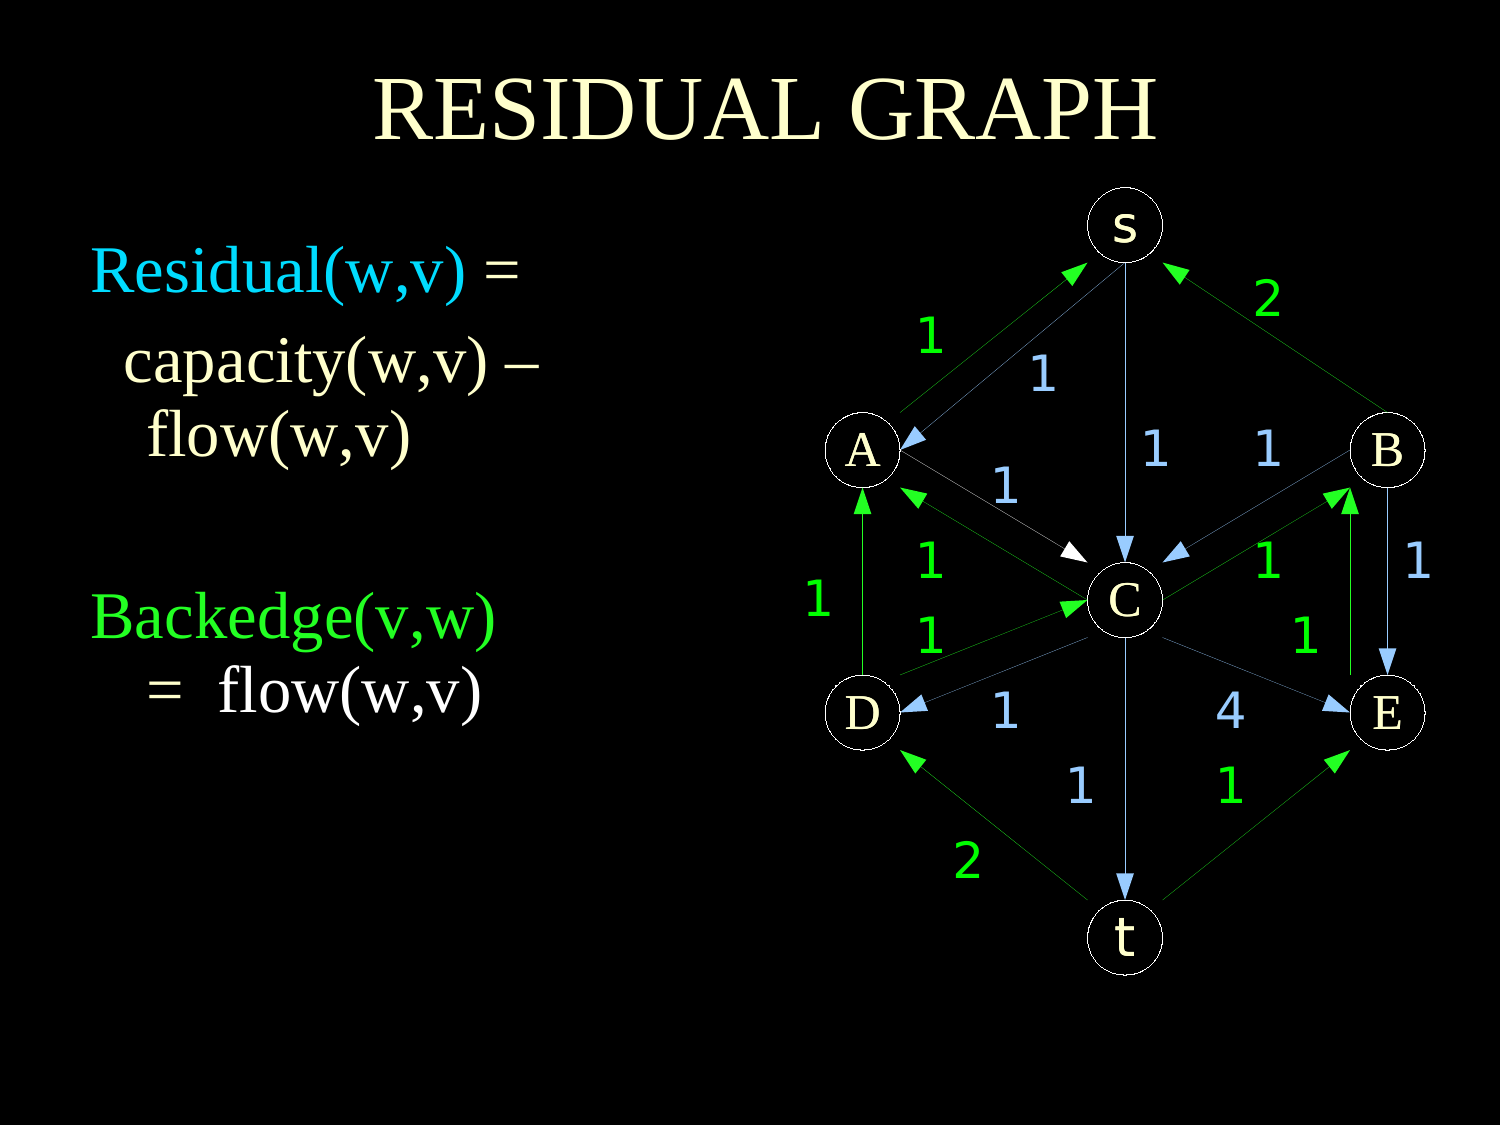

# RESIDUAL GRAPH
s
s
Residual(w,v) =
 capacity(w,v) – flow(w,v)
Backedge(v,w) = flow(w,v)
2
1
1
A
1
1
B
A
B
1
1
1
1
C
1
C
1
1
D
1
4
E
D
E
1
1
2
t
t